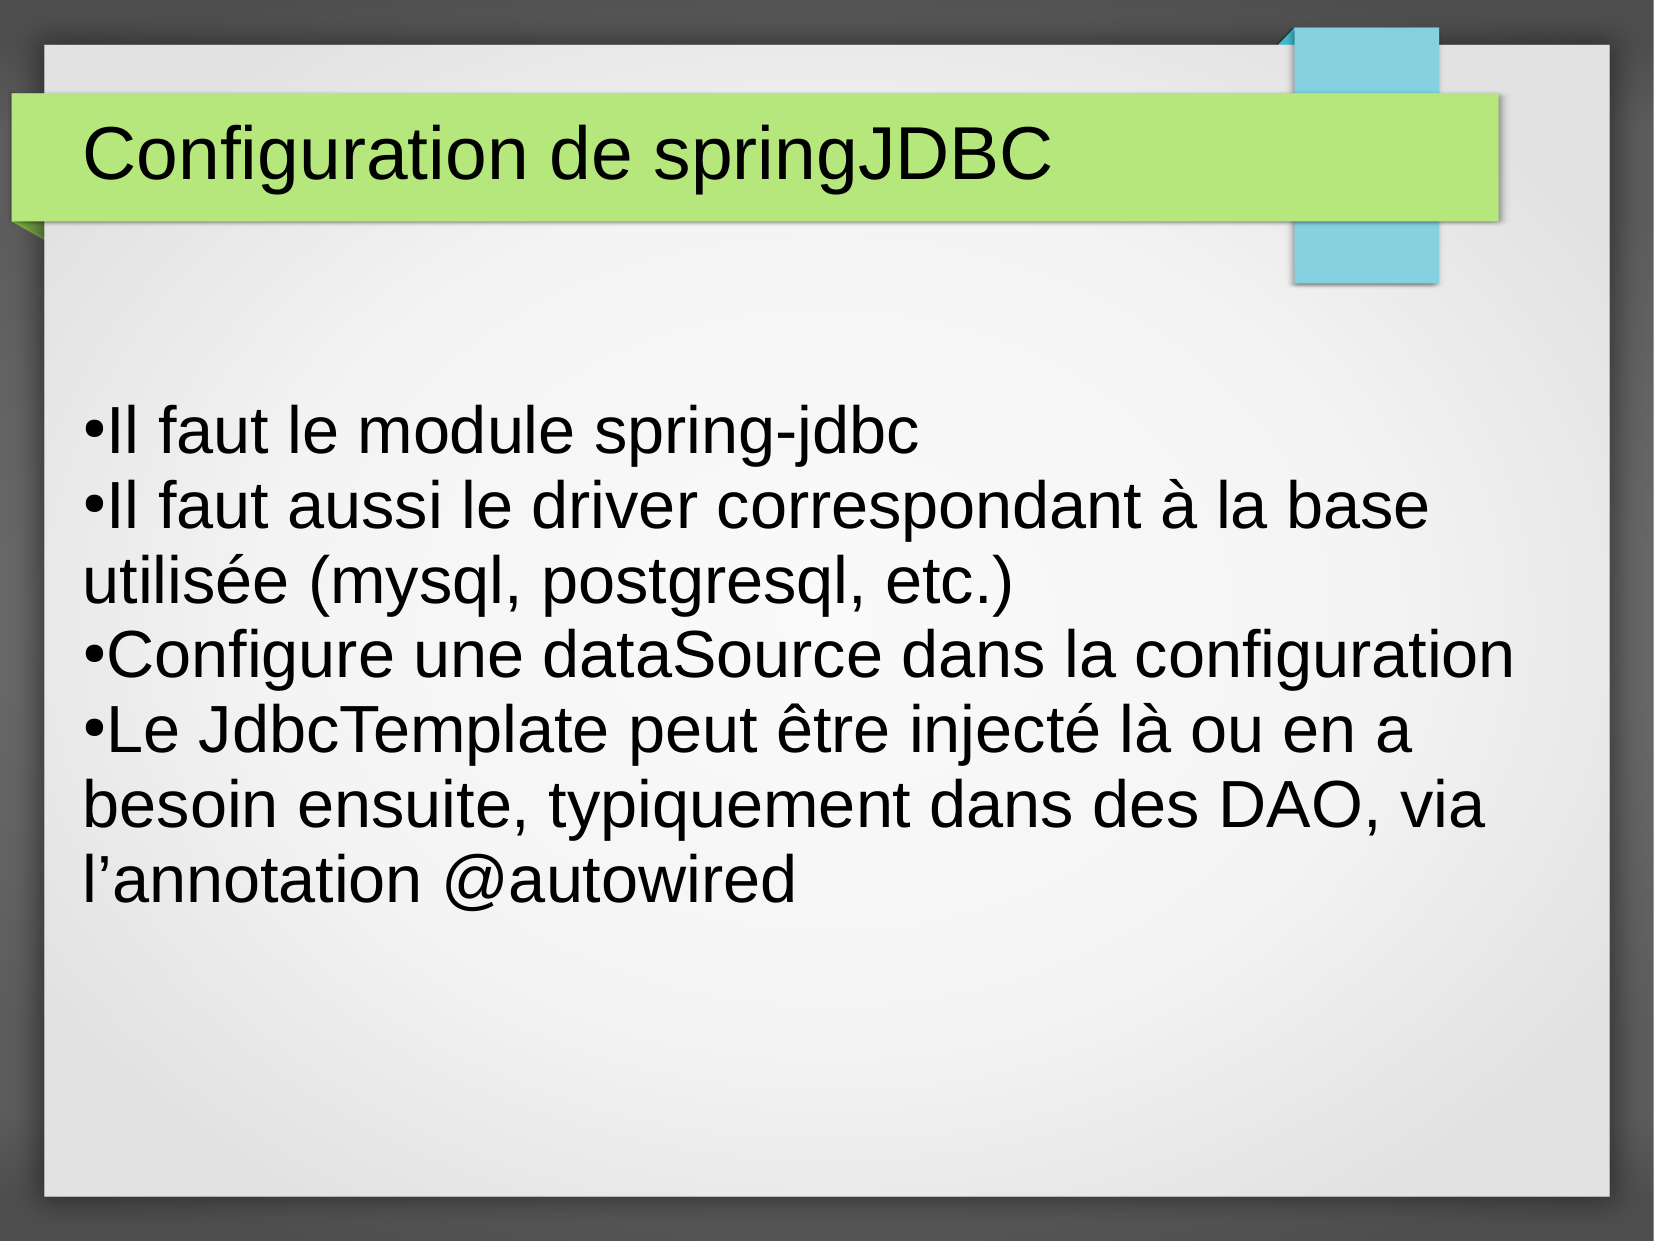

# Configuration de springJDBC
Il faut le module spring-jdbc
Il faut aussi le driver correspondant à la base utilisée (mysql, postgresql, etc.)
Configure une dataSource dans la configuration
Le JdbcTemplate peut être injecté là ou en a besoin ensuite, typiquement dans des DAO, via l’annotation @autowired